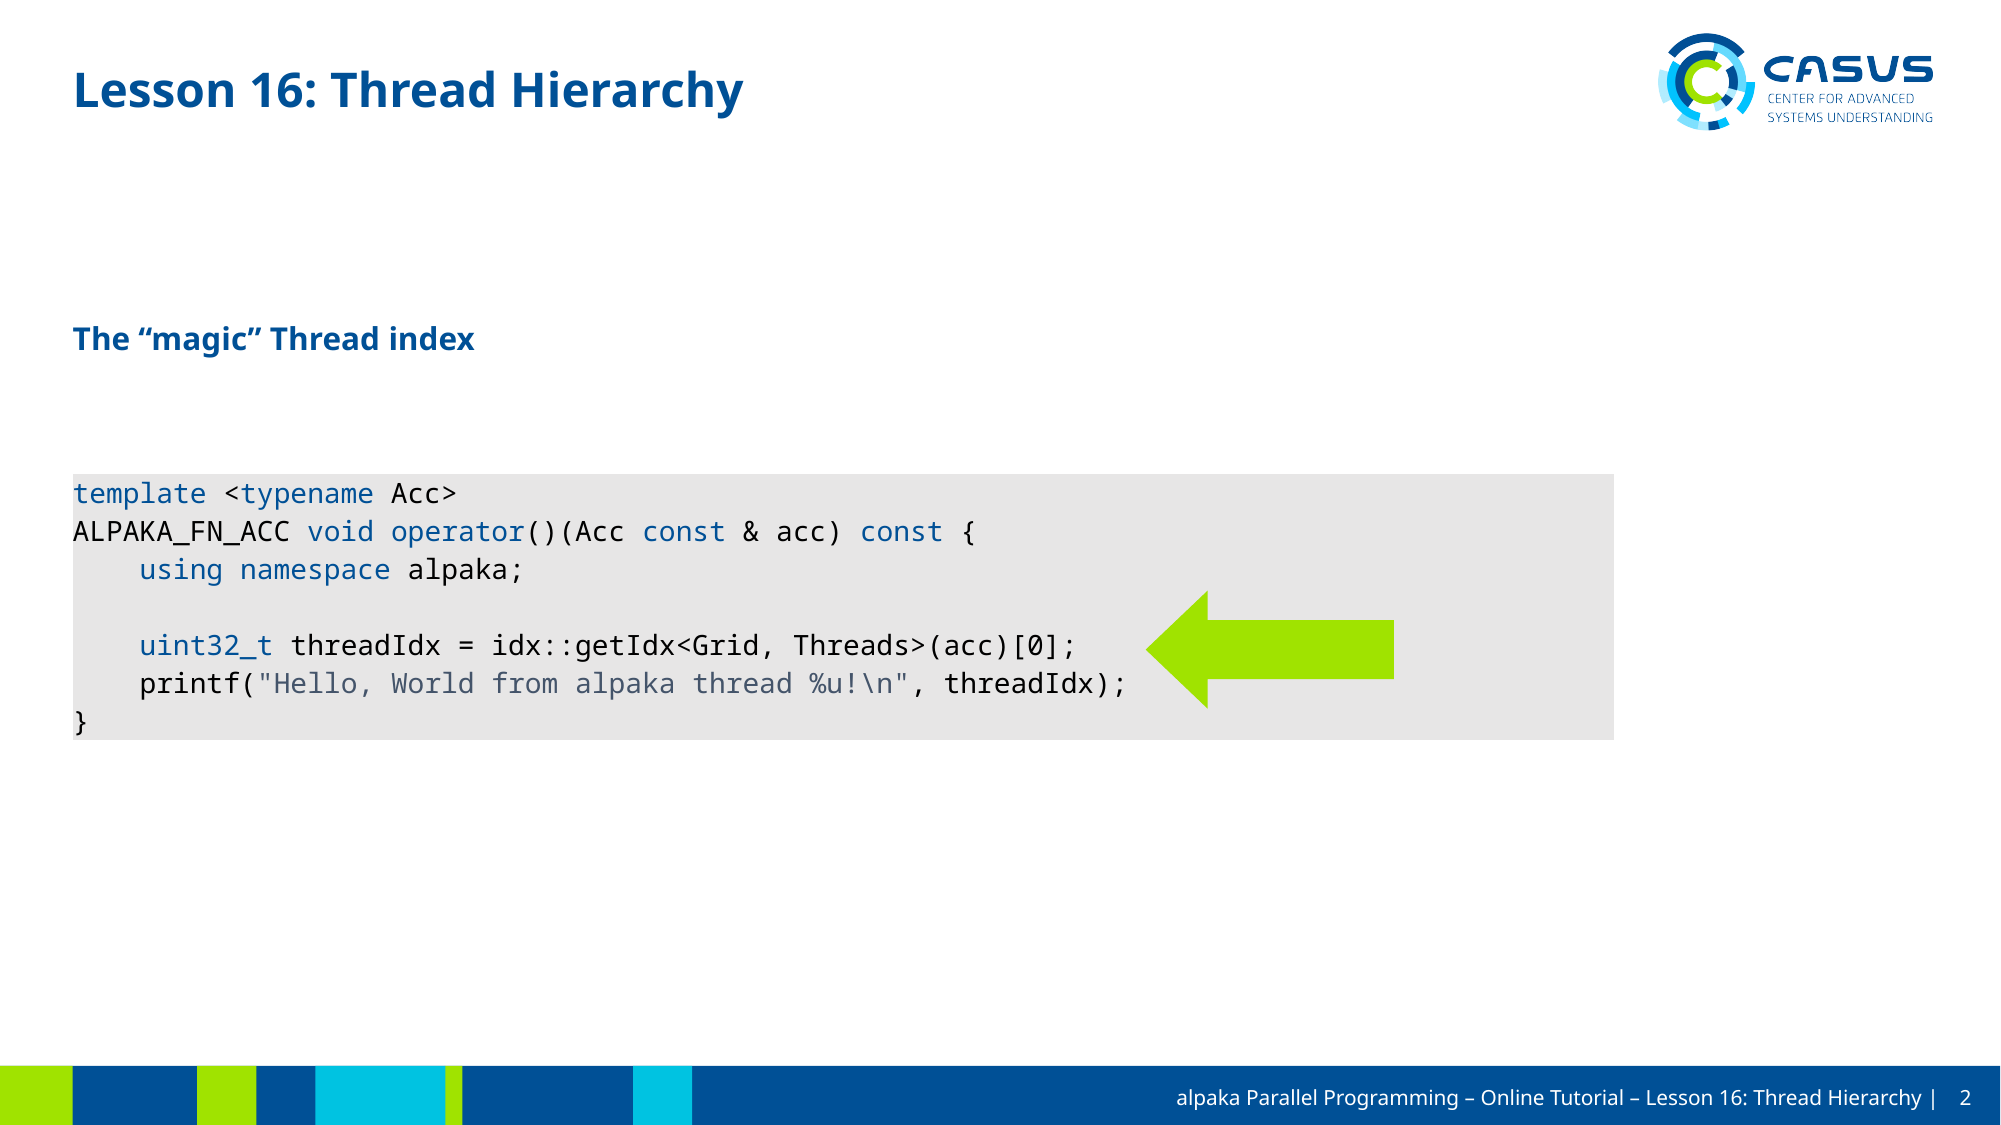

# Lesson 16: Thread Hierarchy
The “magic” Thread index
template <typename Acc>
ALPAKA_FN_ACC void operator()(Acc const & acc) const {
 using namespace alpaka;
 uint32_t threadIdx = idx::getIdx<Grid, Threads>(acc)[0];
 printf("Hello, World from alpaka thread %u!\n", threadIdx);
}
alpaka Parallel Programming – Online Tutorial – Lesson 16: Thread Hierarchy
2